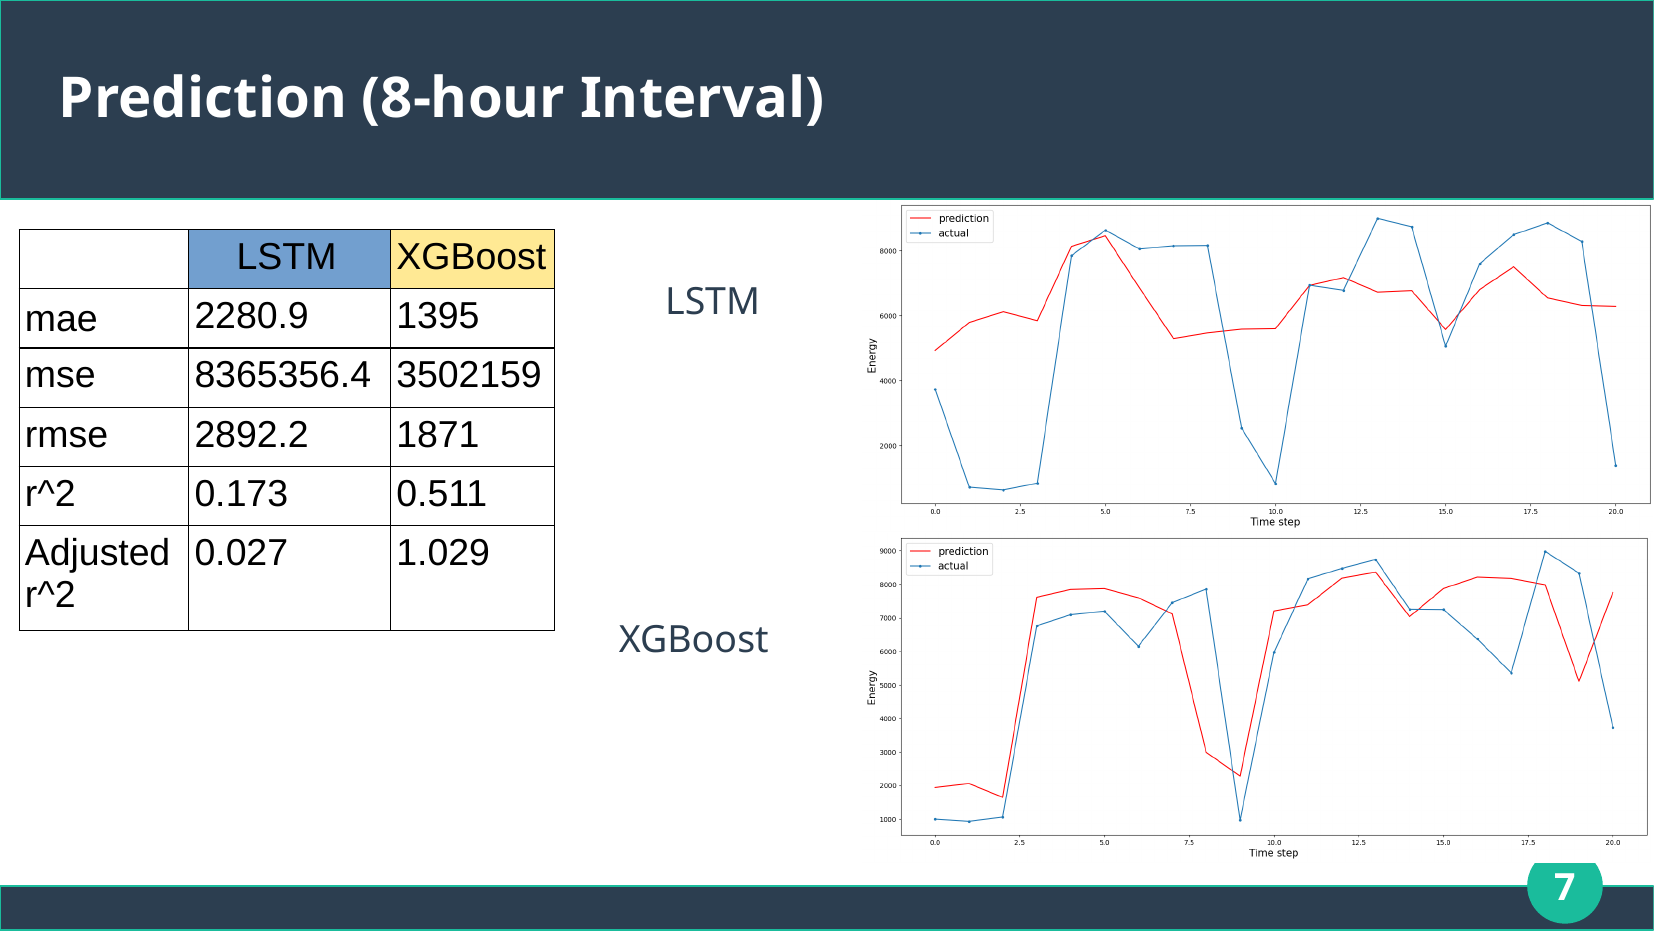

# Prediction (8-hour Interval)
| | LSTM | XGBoost |
| --- | --- | --- |
| mae | 2280.9 | 1395 |
| mse | 8365356.4 | 3502159 |
| rmse | 2892.2 | 1871 |
| r^2 | 0.173 | 0.511 |
| Adjusted r^2 | 0.027 | 1.029 |
LSTM
XGBoost
7